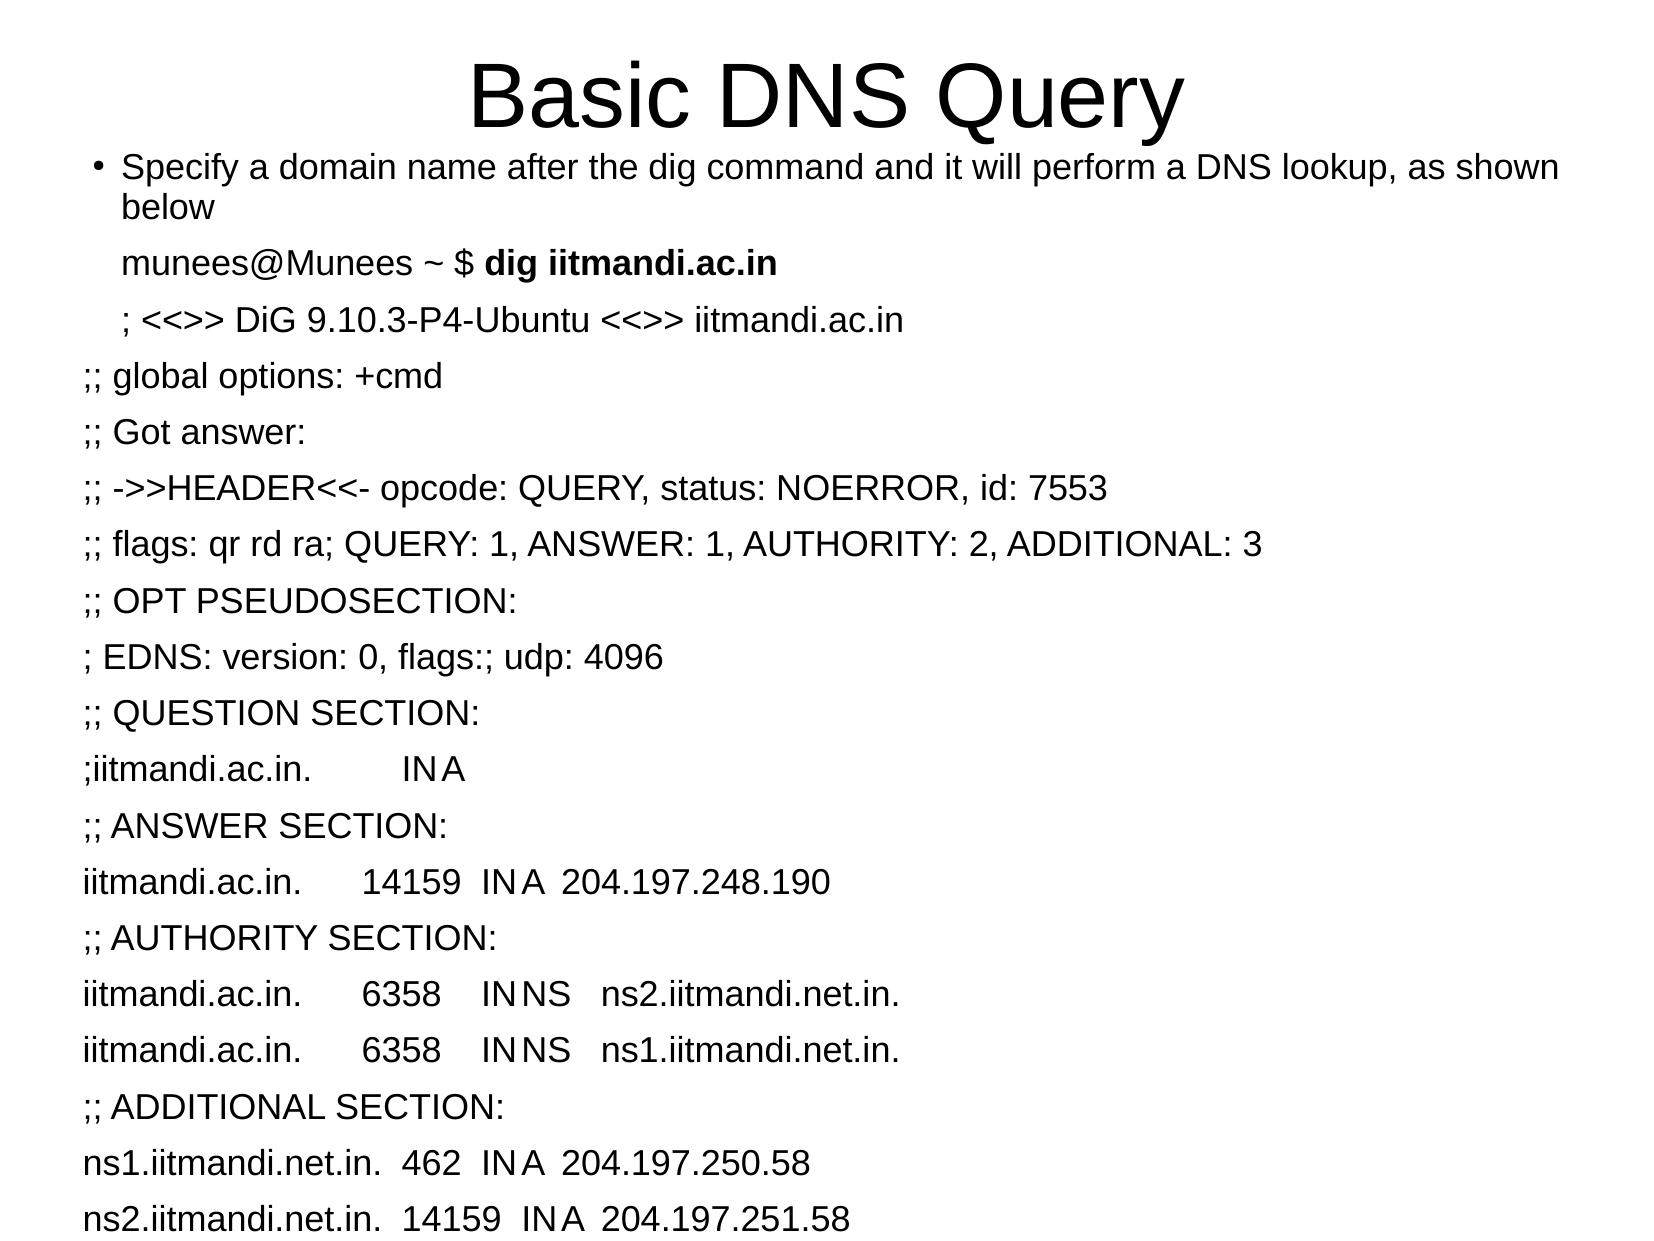

# Basic DNS Query
Specify a domain name after the dig command and it will perform a DNS lookup, as shown below
munees@Munees ~ $ dig iitmandi.ac.in
; <<>> DiG 9.10.3-P4-Ubuntu <<>> iitmandi.ac.in
;; global options: +cmd
;; Got answer:
;; ->>HEADER<<- opcode: QUERY, status: NOERROR, id: 7553
;; flags: qr rd ra; QUERY: 1, ANSWER: 1, AUTHORITY: 2, ADDITIONAL: 3
;; OPT PSEUDOSECTION:
; EDNS: version: 0, flags:; udp: 4096
;; QUESTION SECTION:
;iitmandi.ac.in.			IN	A
;; ANSWER SECTION:
iitmandi.ac.in.		14159	IN	A	204.197.248.190
;; AUTHORITY SECTION:
iitmandi.ac.in.		6358	IN	NS	ns2.iitmandi.net.in.
iitmandi.ac.in.		6358	IN	NS	ns1.iitmandi.net.in.
;; ADDITIONAL SECTION:
ns1.iitmandi.net.in.	462	IN	A	204.197.250.58
ns2.iitmandi.net.in.	14159	IN	A	204.197.251.58